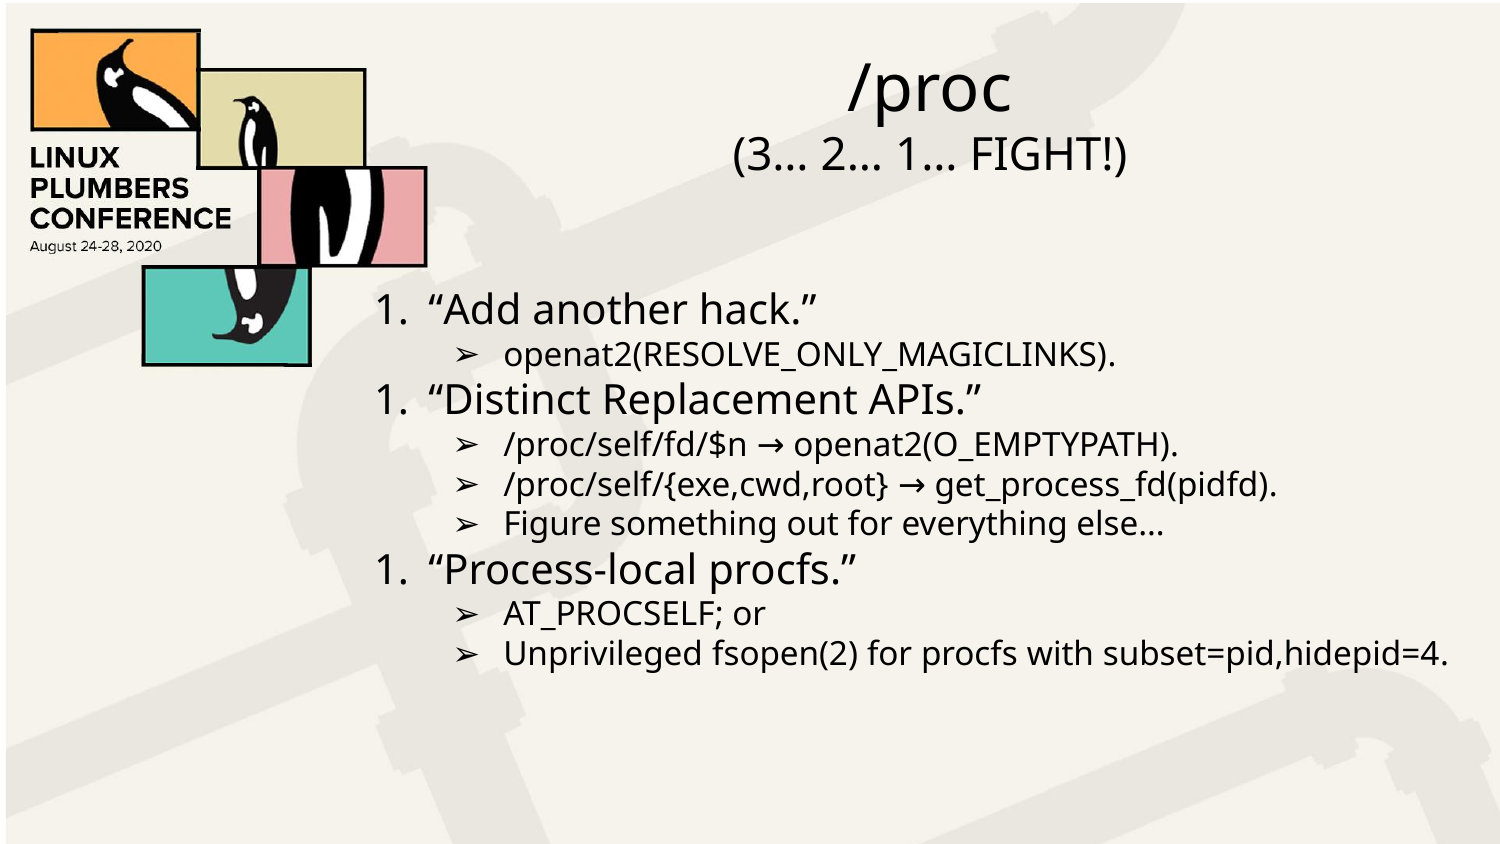

# /proc (3… 2… 1… FIGHT!)
“Add another hack.”
openat2(RESOLVE_ONLY_MAGICLINKS).
“Distinct Replacement APIs.”
/proc/self/fd/$n → openat2(O_EMPTYPATH).
/proc/self/{exe,cwd,root} → get_process_fd(pidfd).
Figure something out for everything else…
“Process-local procfs.”
AT_PROCSELF; or
Unprivileged fsopen(2) for procfs with subset=pid,hidepid=4.